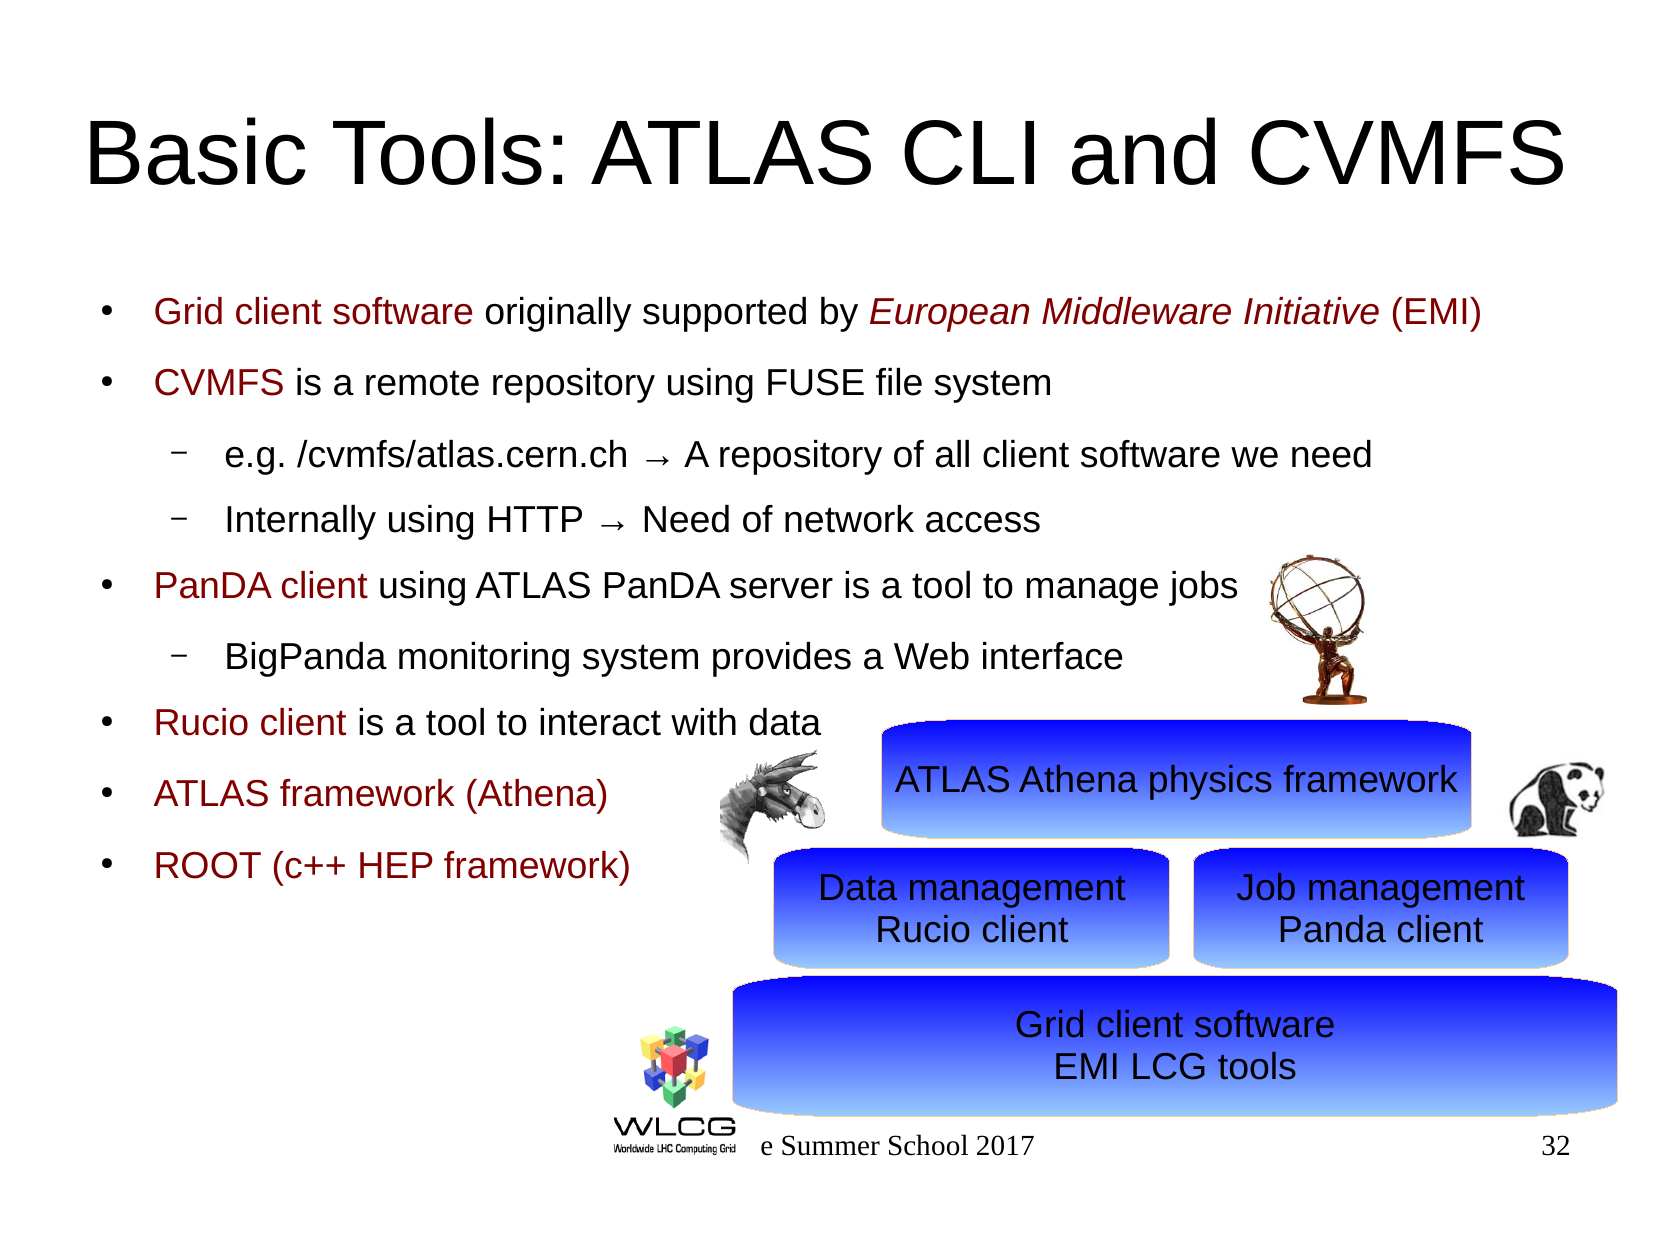

# Basic Tools: ATLAS CLI and CVMFS
Grid client software originally supported by European Middleware Initiative (EMI)
CVMFS is a remote repository using FUSE file system
e.g. /cvmfs/atlas.cern.ch → A repository of all client software we need
Internally using HTTP → Need of network access
PanDA client using ATLAS PanDA server is a tool to manage jobs
BigPanda monitoring system provides a Web interface
Rucio client is a tool to interact with data
ATLAS framework (Athena)
ROOT (c++ HEP framework)
ATLAS Athena physics framework
Data management
Rucio client
Job management
Panda client
Grid client software
EMI LCG tools
Data Science Summer School 2017
32